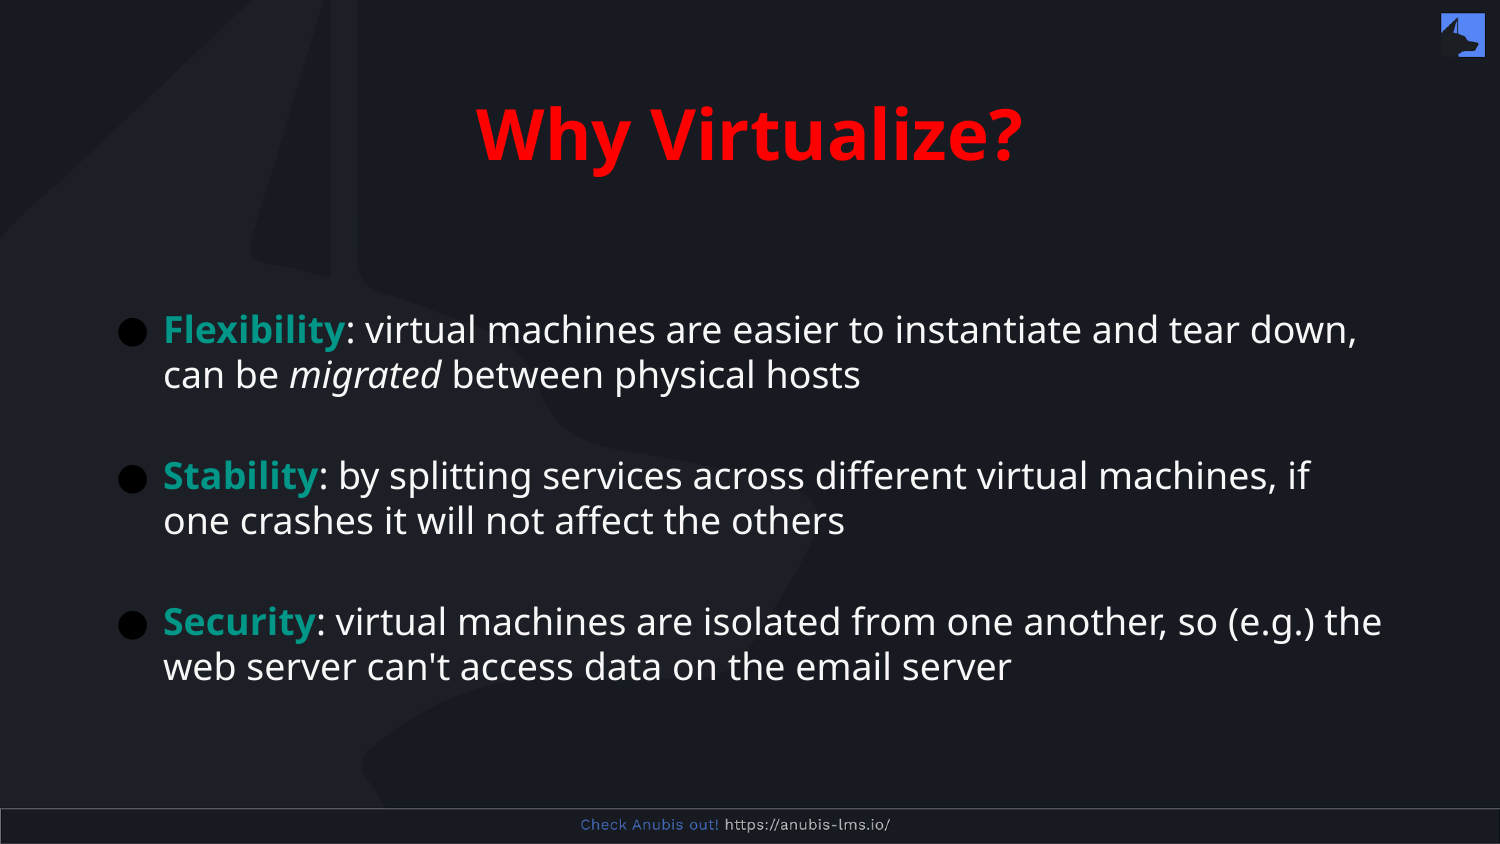

# Why Virtualize?
Flexibility: virtual machines are easier to instantiate and tear down, can be migrated between physical hosts
Stability: by splitting services across different virtual machines, if one crashes it will not affect the others
Security: virtual machines are isolated from one another, so (e.g.) the web server can't access data on the email server